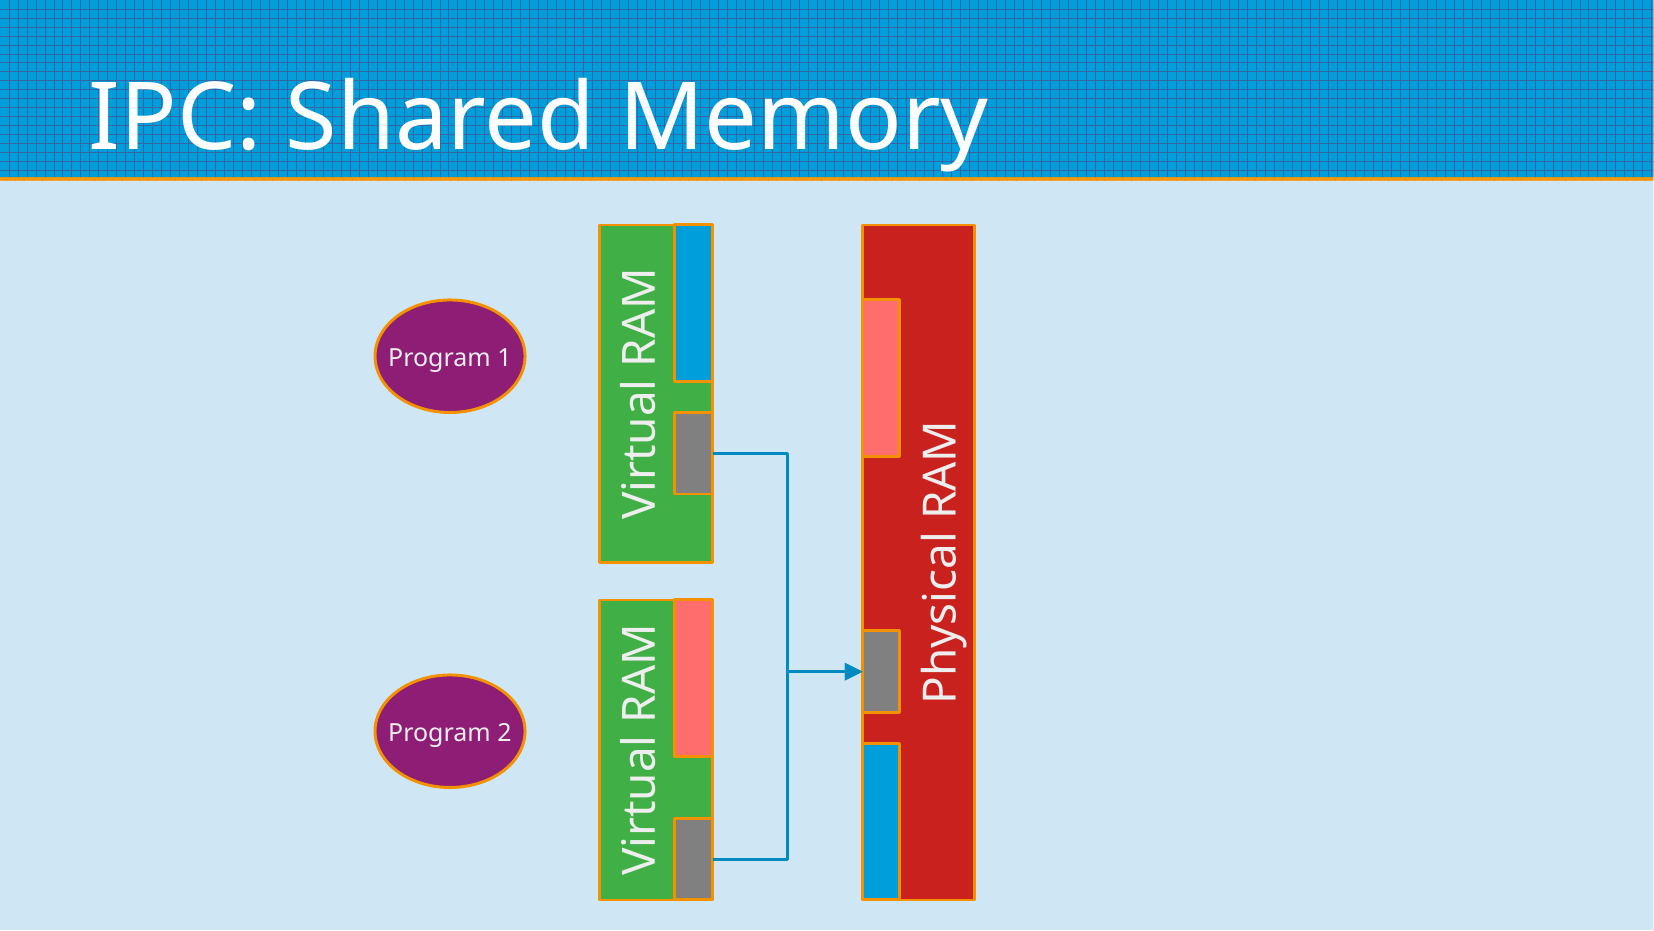

# IPC: Shared Memory
Program 1
Virtual RAM
Physical RAM
Program 2
Virtual RAM